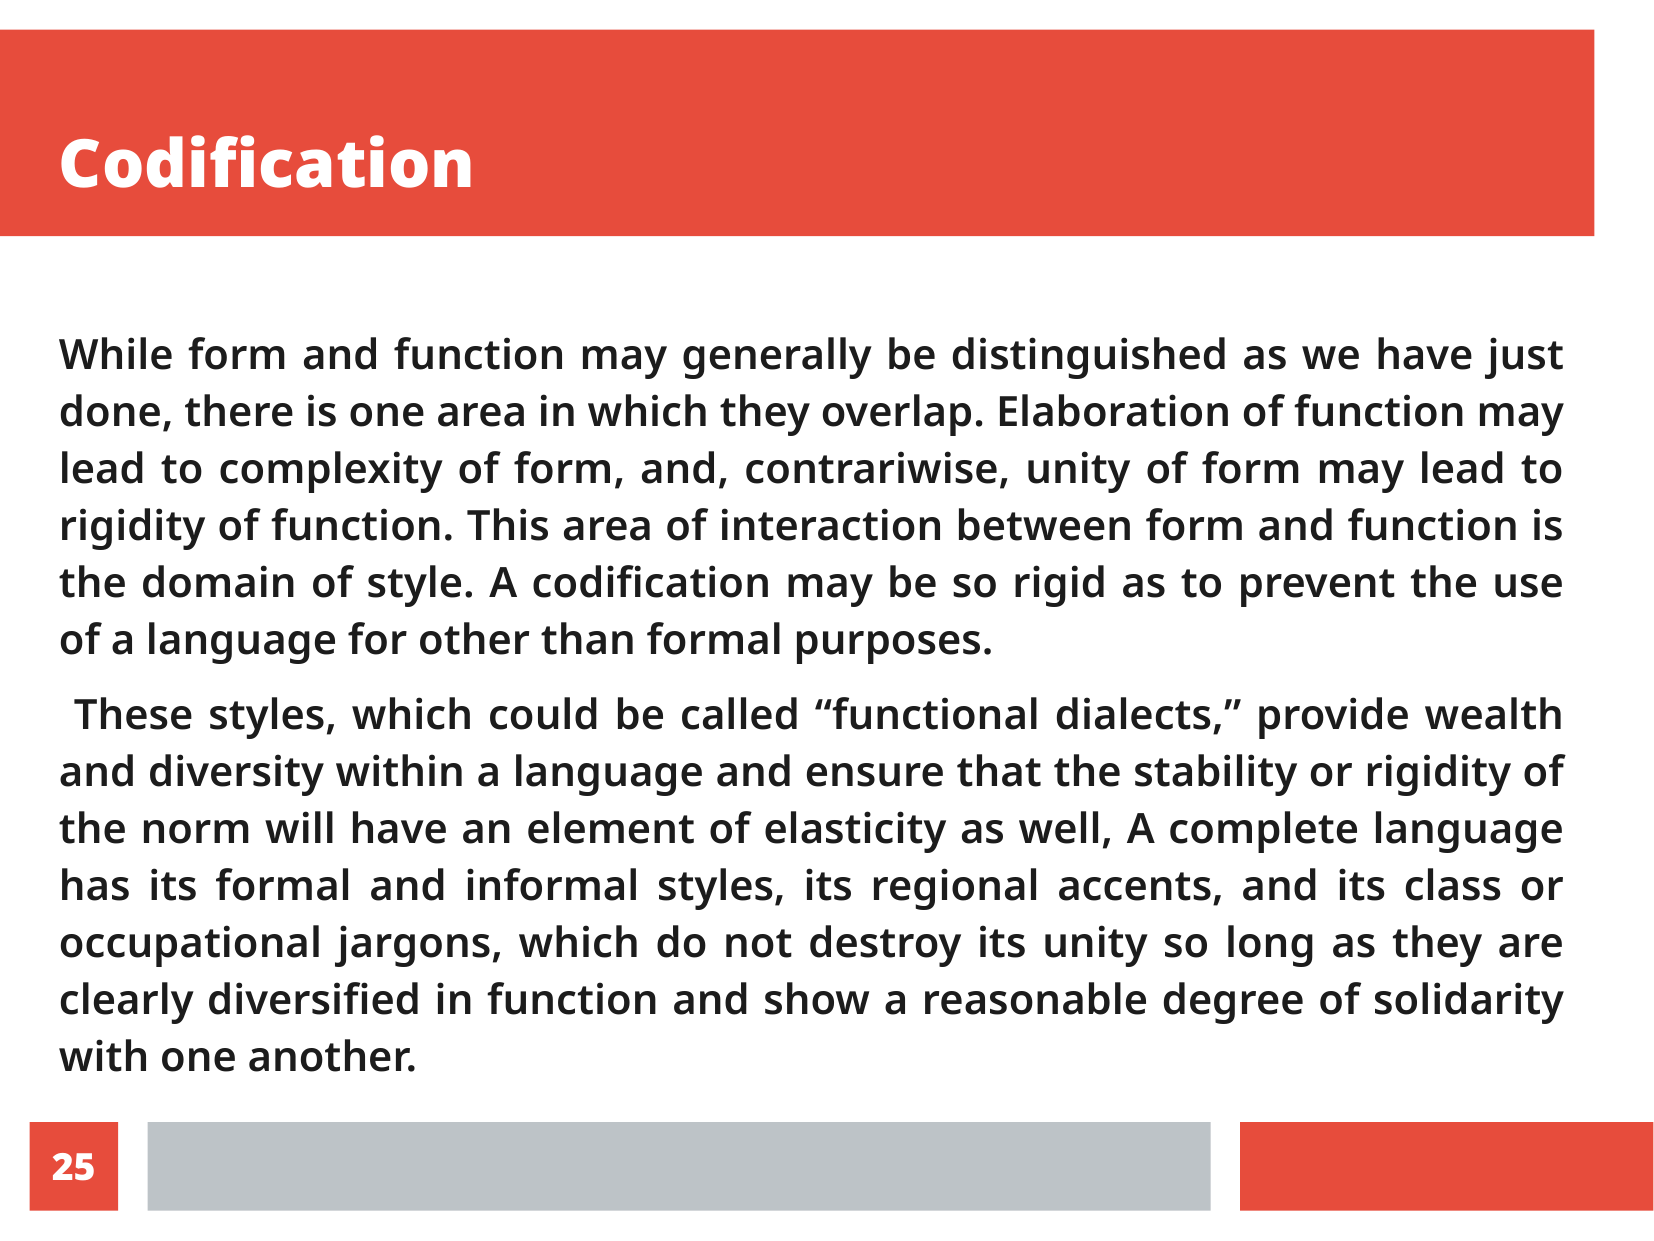

# Codification
While form and function may generally be distinguished as we have just done, there is one area in which they overlap. Elaboration of function may lead to complexity of form, and, contrariwise, unity of form may lead to rigidity of function. This area of interaction between form and function is the domain of style. A codification may be so rigid as to prevent the use of a language for other than formal purposes.
 These styles, which could be called “functional dialects,” provide wealth and diversity within a language and ensure that the stability or rigidity of the norm will have an element of elasticity as well, A complete language has its formal and informal styles, its regional accents, and its class or occupational jargons, which do not destroy its unity so long as they are clearly diversified in function and show a reasonable degree of solidarity with one another.
25